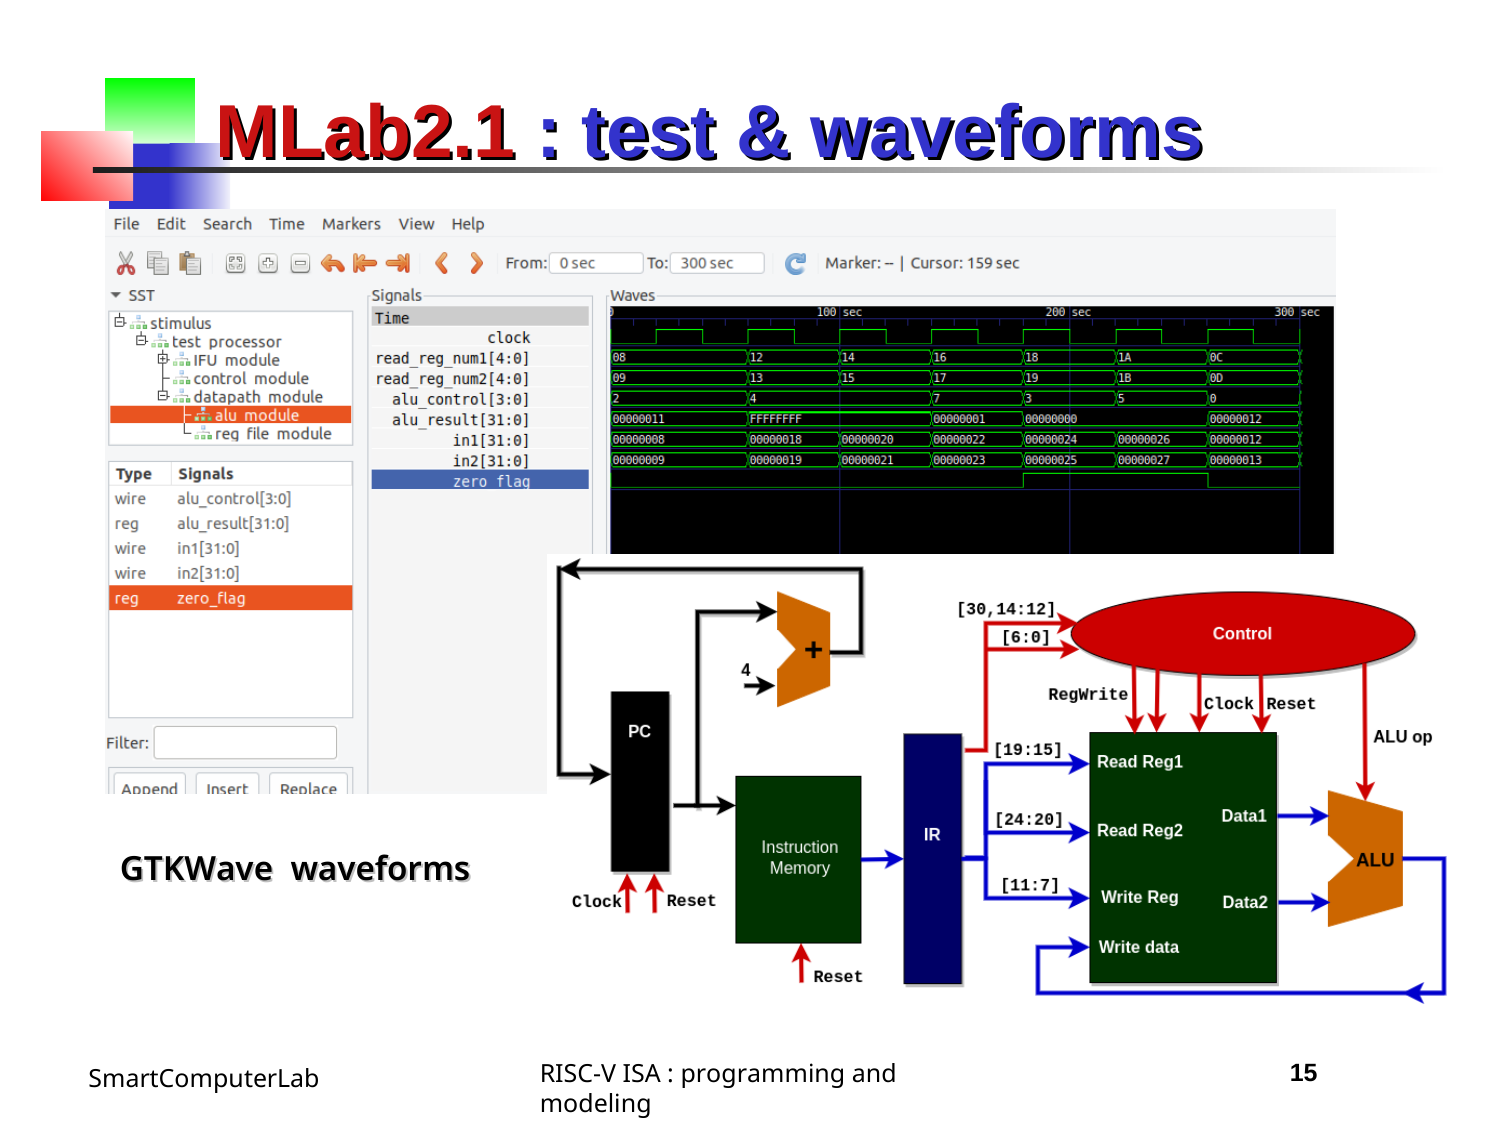

# MLab2.1 : test & waveforms
GTKWave waveforms
15